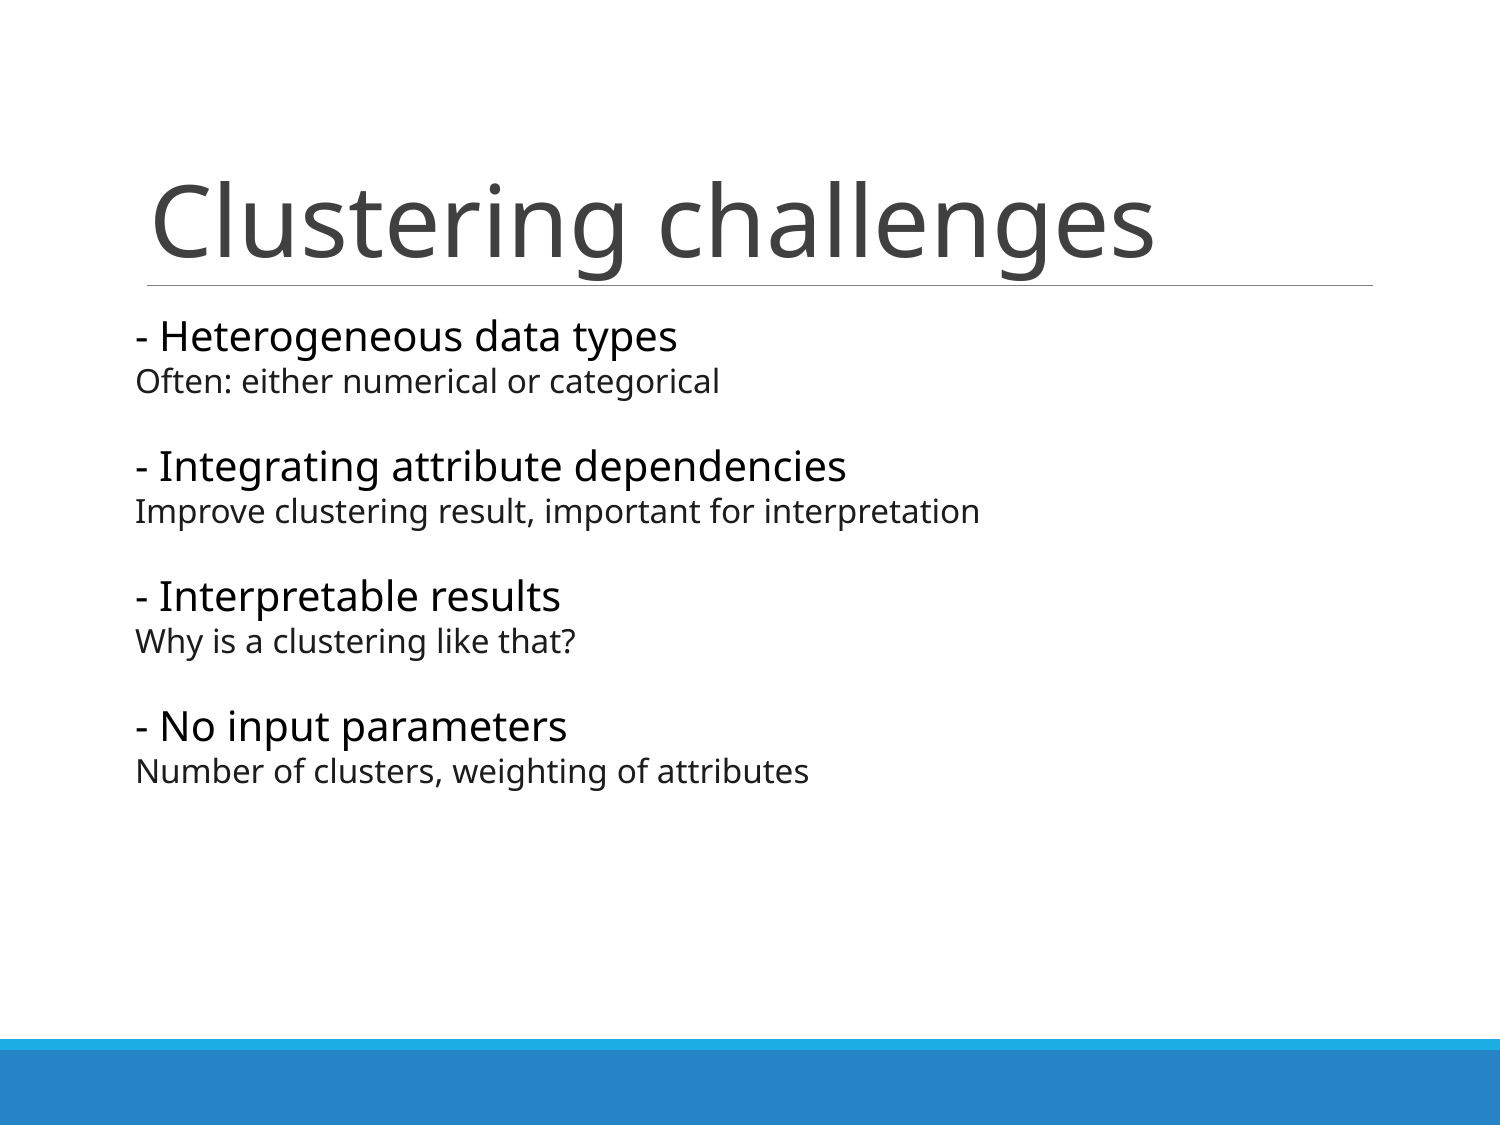

Clustering challenges
- Heterogeneous data types
Often: either numerical or categorical
- Integrating attribute dependencies
Improve clustering result, important for interpretation
- Interpretable results
Why is a clustering like that?
- No input parameters
Number of clusters, weighting of attributes